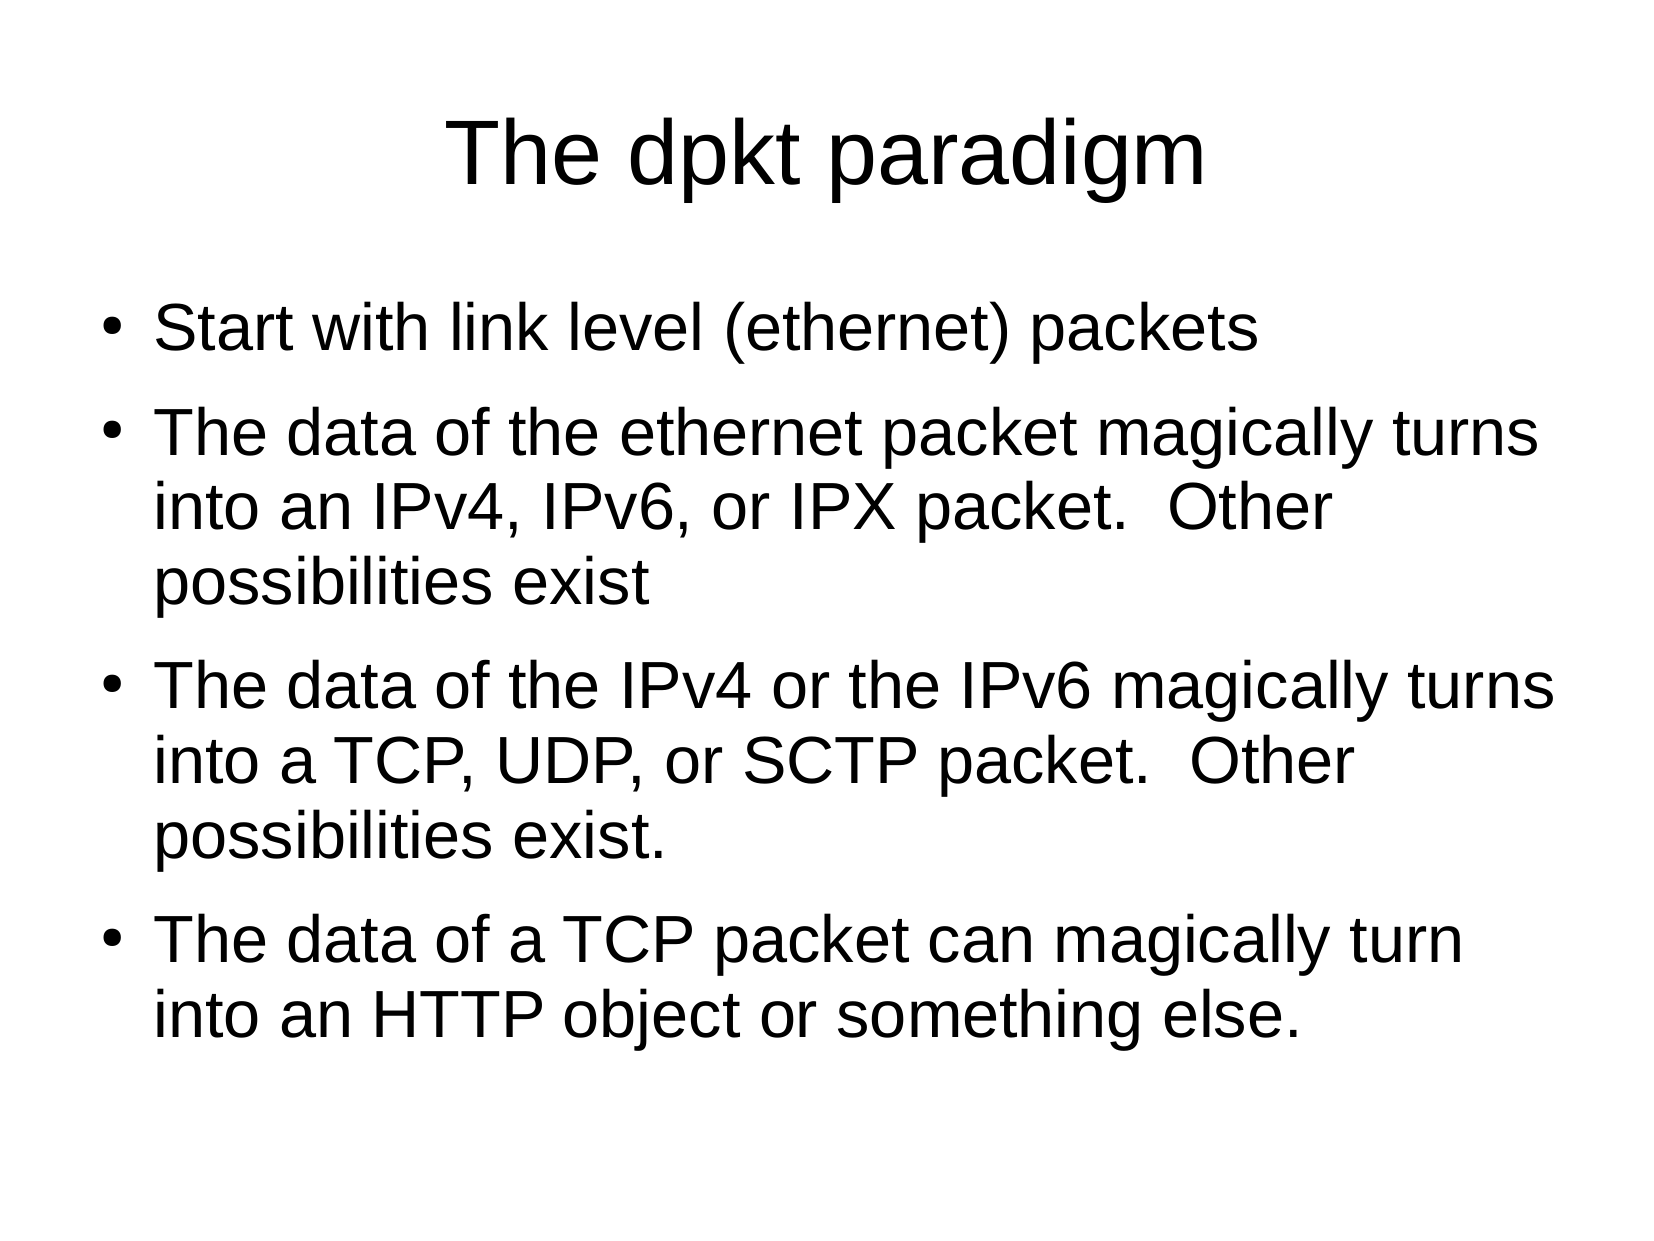

# The dpkt paradigm
Start with link level (ethernet) packets
The data of the ethernet packet magically turns into an IPv4, IPv6, or IPX packet. Other possibilities exist
The data of the IPv4 or the IPv6 magically turns into a TCP, UDP, or SCTP packet. Other possibilities exist.
The data of a TCP packet can magically turn into an HTTP object or something else.